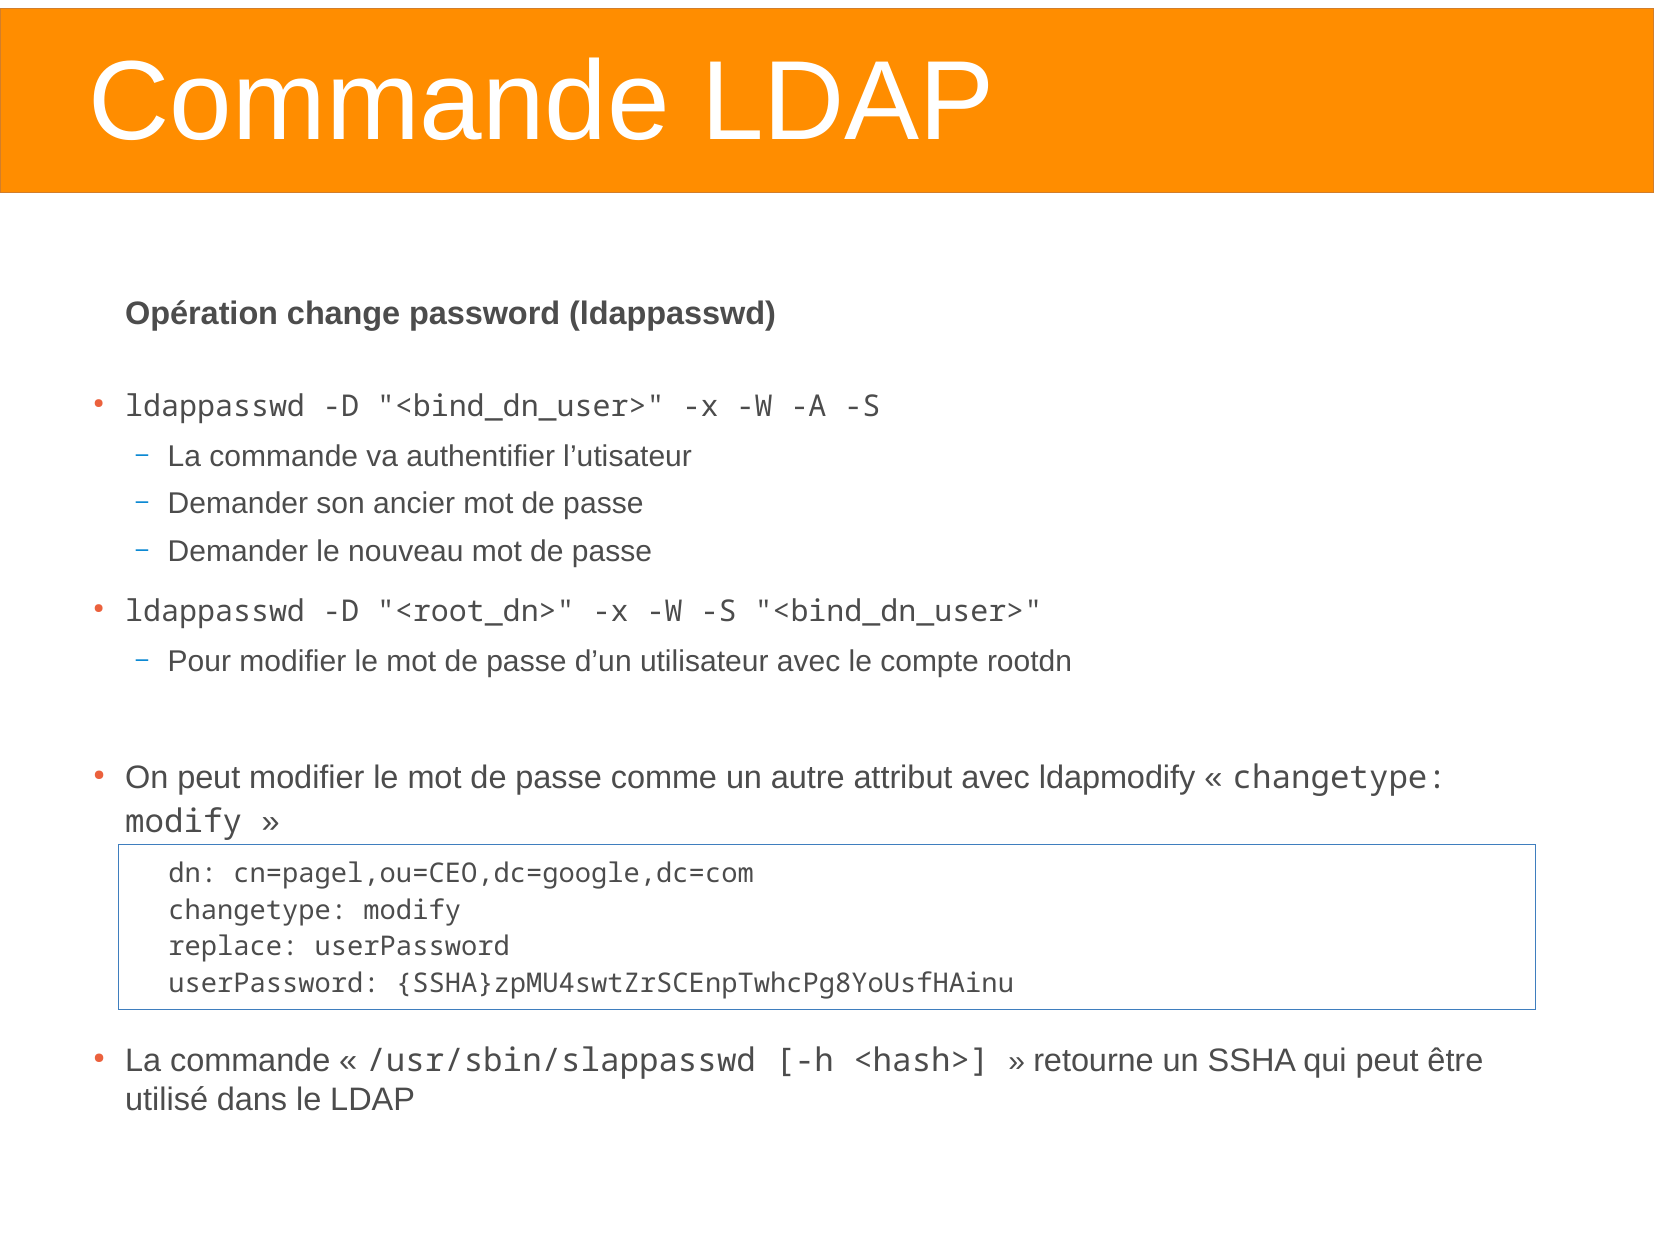

Commande LDAP
# Opération change password (ldappasswd)
ldappasswd -D "<bind_dn_user>" -x -W -A -S
La commande va authentifier l’utisateur
Demander son ancier mot de passe
Demander le nouveau mot de passe
ldappasswd -D "<root_dn>" -x -W -S "<bind_dn_user>"
Pour modifier le mot de passe d’un utilisateur avec le compte rootdn
On peut modifier le mot de passe comme un autre attribut avec ldapmodify « changetype: modify »
La commande « /usr/sbin/slappasswd [-h <hash>] » retourne un SSHA qui peut être utilisé dans le LDAP
dn: cn=pagel,ou=CEO,dc=google,dc=com
changetype: modify
replace: userPassword
userPassword: {SSHA}zpMU4swtZrSCEnpTwhcPg8YoUsfHAinu